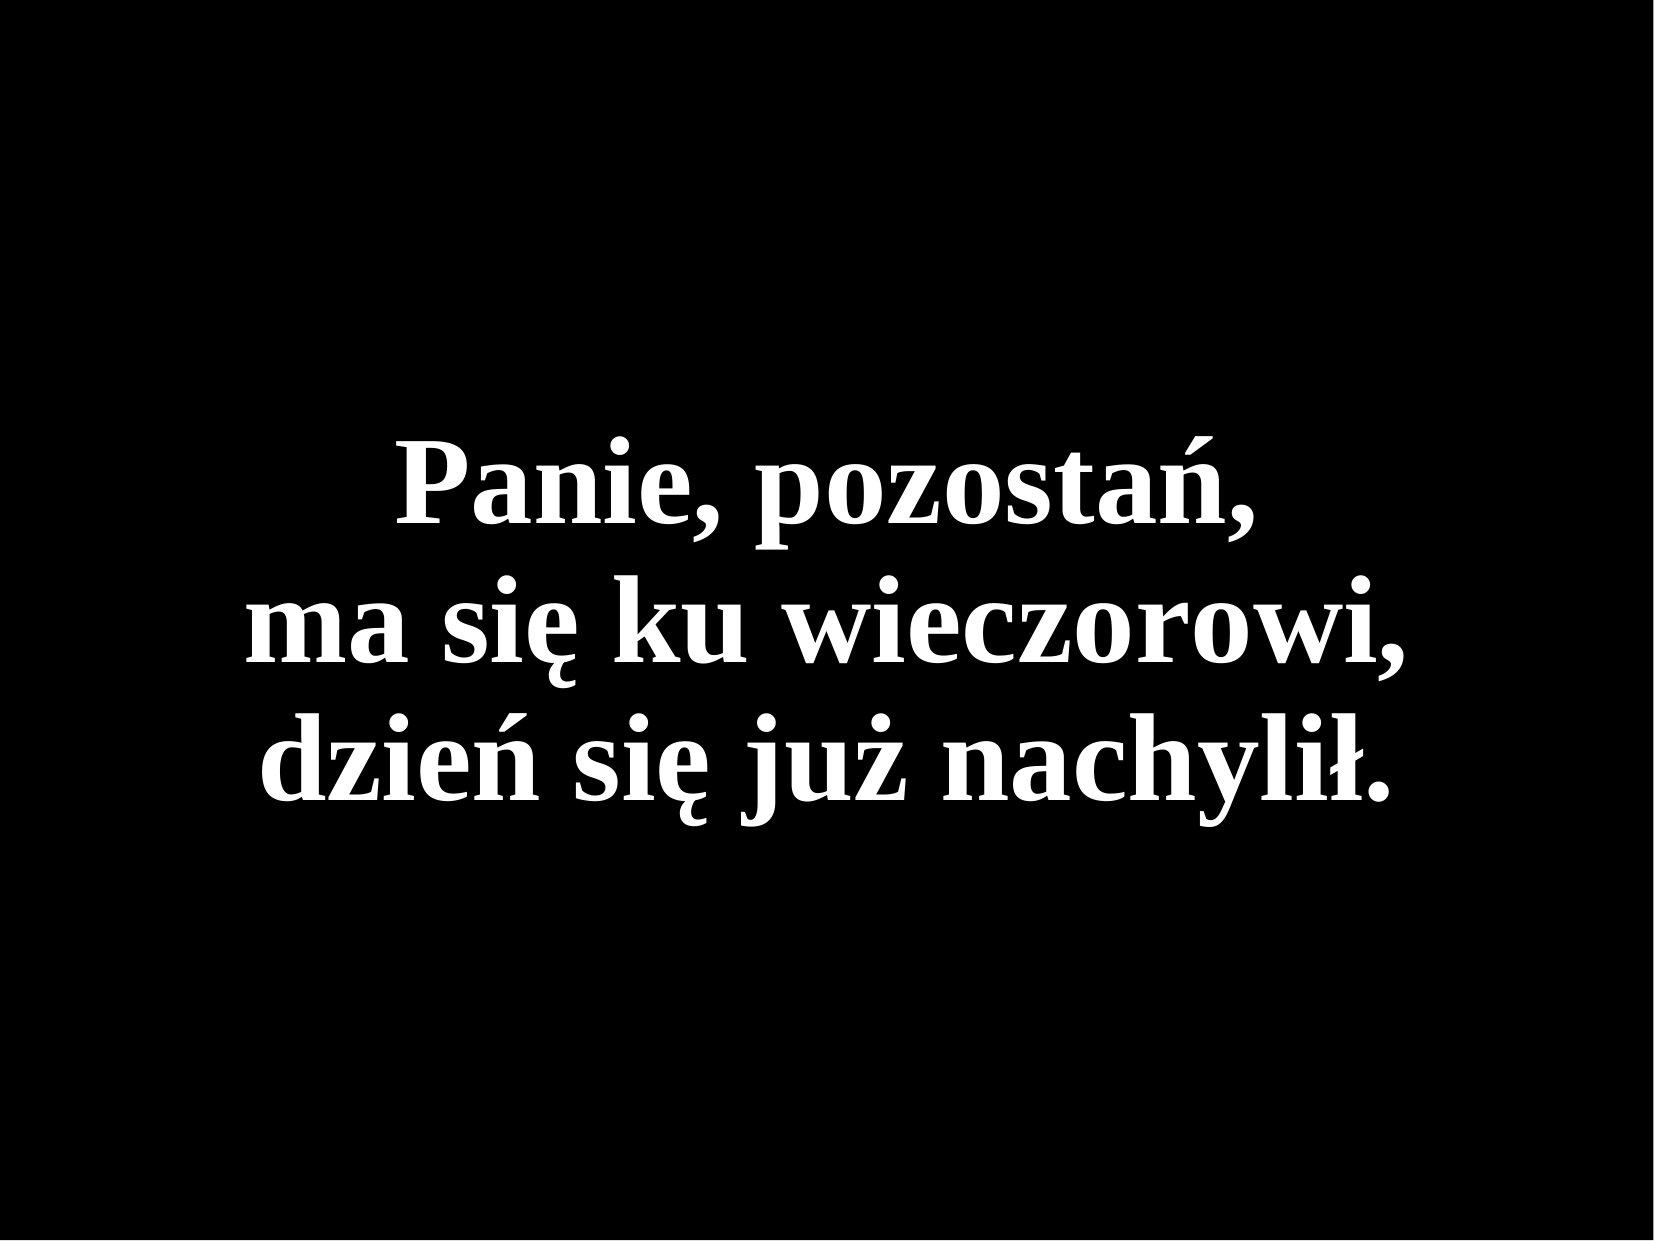

# Panie, pozostań, ma się ku wieczorowi, dzień się już nachylił.